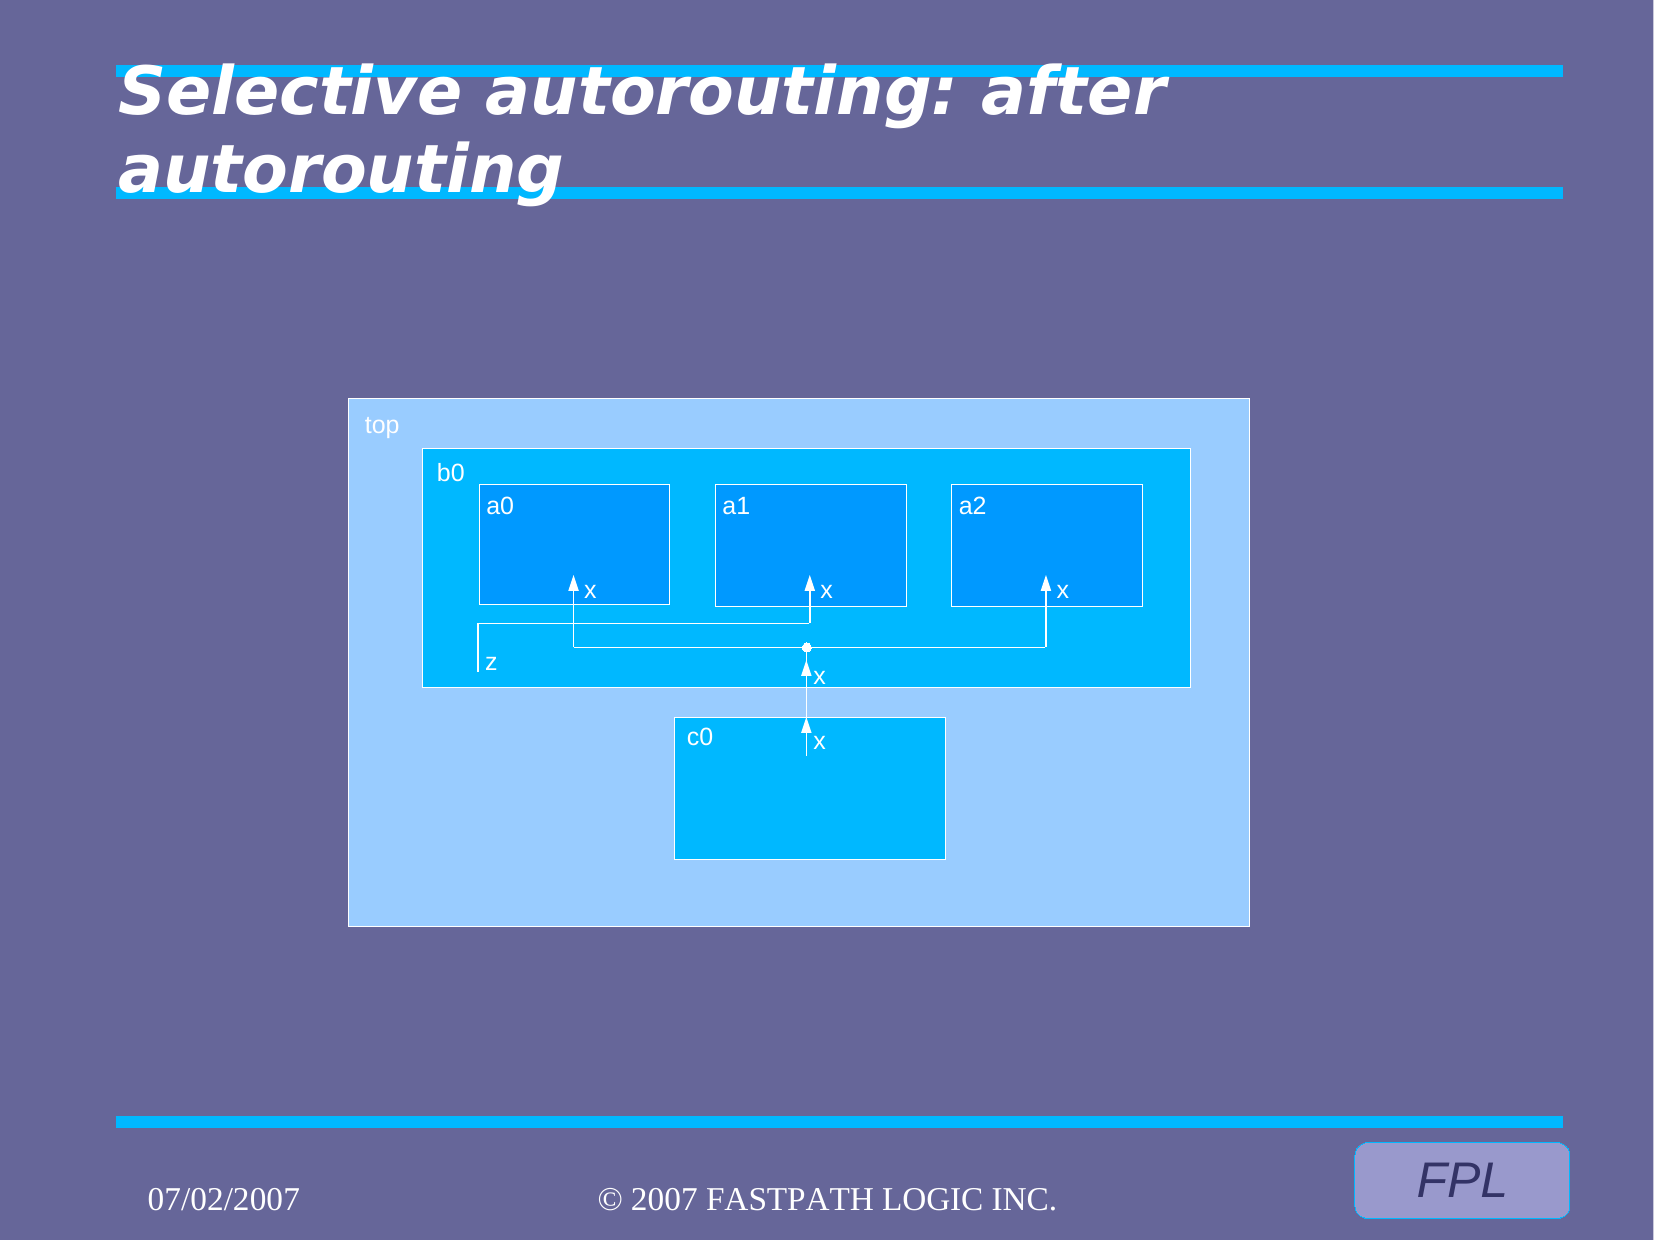

# Selective autorouting: after autorouting
top
b0
a0
 x
a1
 x
a2
 x
z
x
c0
c0
x
x
07/02/2007
© 2007 FASTPATH LOGIC INC.